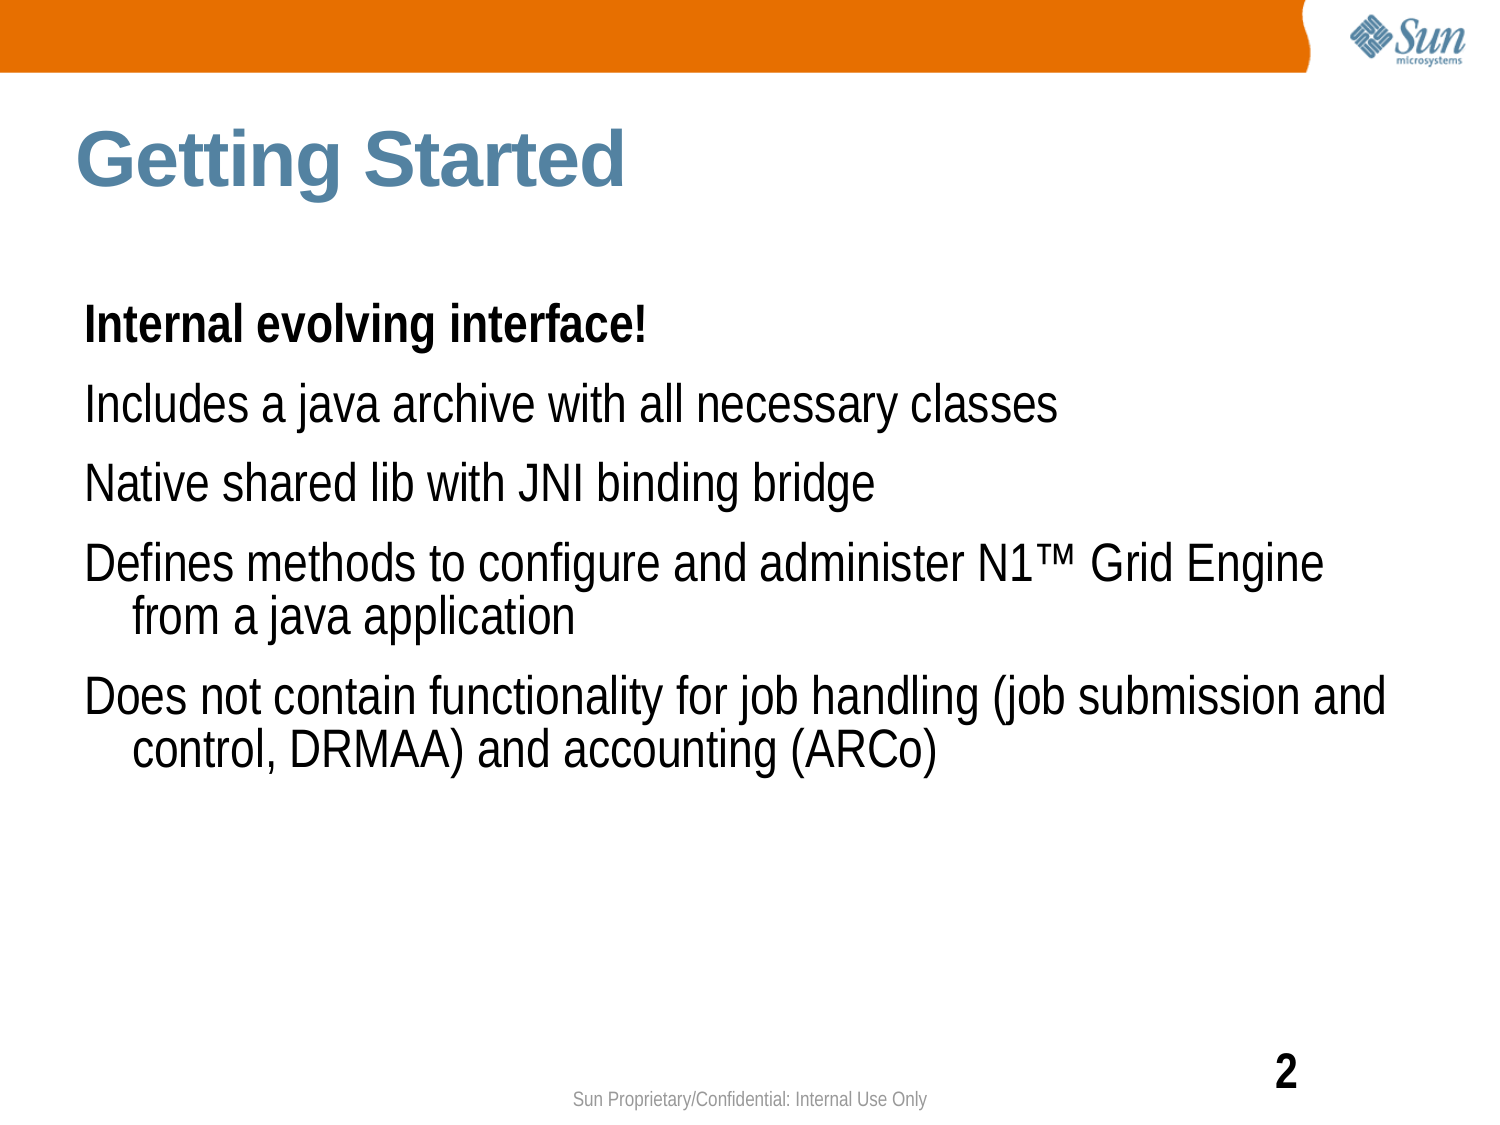

# Getting Started
Internal evolving interface!
Includes a java archive with all necessary classes
Native shared lib with JNI binding bridge
Defines methods to configure and administer N1™ Grid Engine from a java application
Does not contain functionality for job handling (job submission and control, DRMAA) and accounting (ARCo)